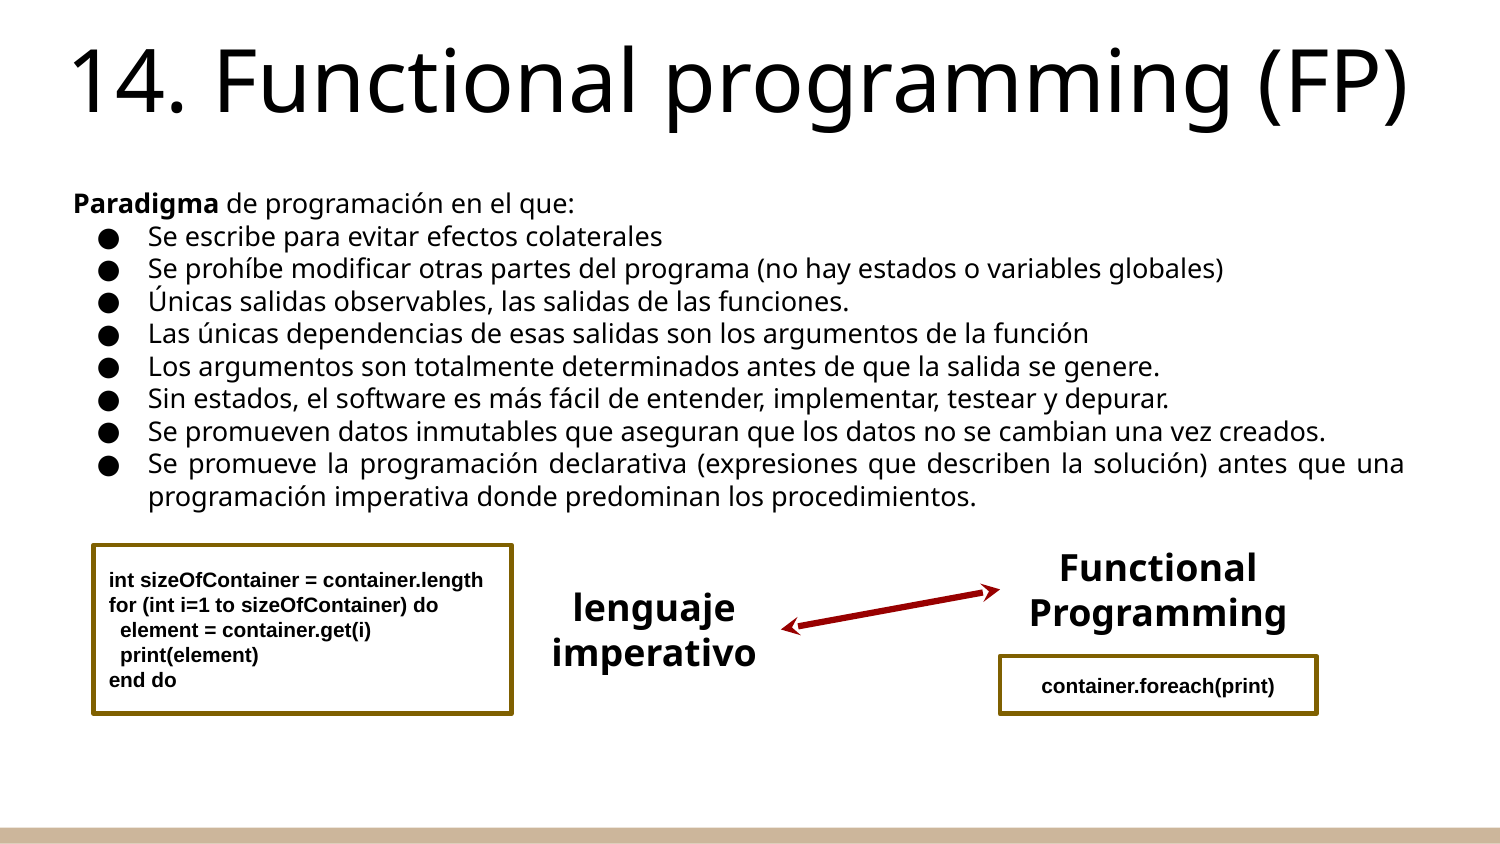

# 14. Functional programming (FP)
Paradigma de programación en el que:
Se escribe para evitar efectos colaterales
Se prohíbe modificar otras partes del programa (no hay estados o variables globales)
Únicas salidas observables, las salidas de las funciones.
Las únicas dependencias de esas salidas son los argumentos de la función
Los argumentos son totalmente determinados antes de que la salida se genere.
Sin estados, el software es más fácil de entender, implementar, testear y depurar.
Se promueven datos inmutables que aseguran que los datos no se cambian una vez creados.
Se promueve la programación declarativa (expresiones que describen la solución) antes que una programación imperativa donde predominan los procedimientos.
int sizeOfContainer = container.length
for (int i=1 to sizeOfContainer) do
 element = container.get(i)
 print(element)
end do
Functional
Programming
lenguaje imperativo
container.foreach(print)